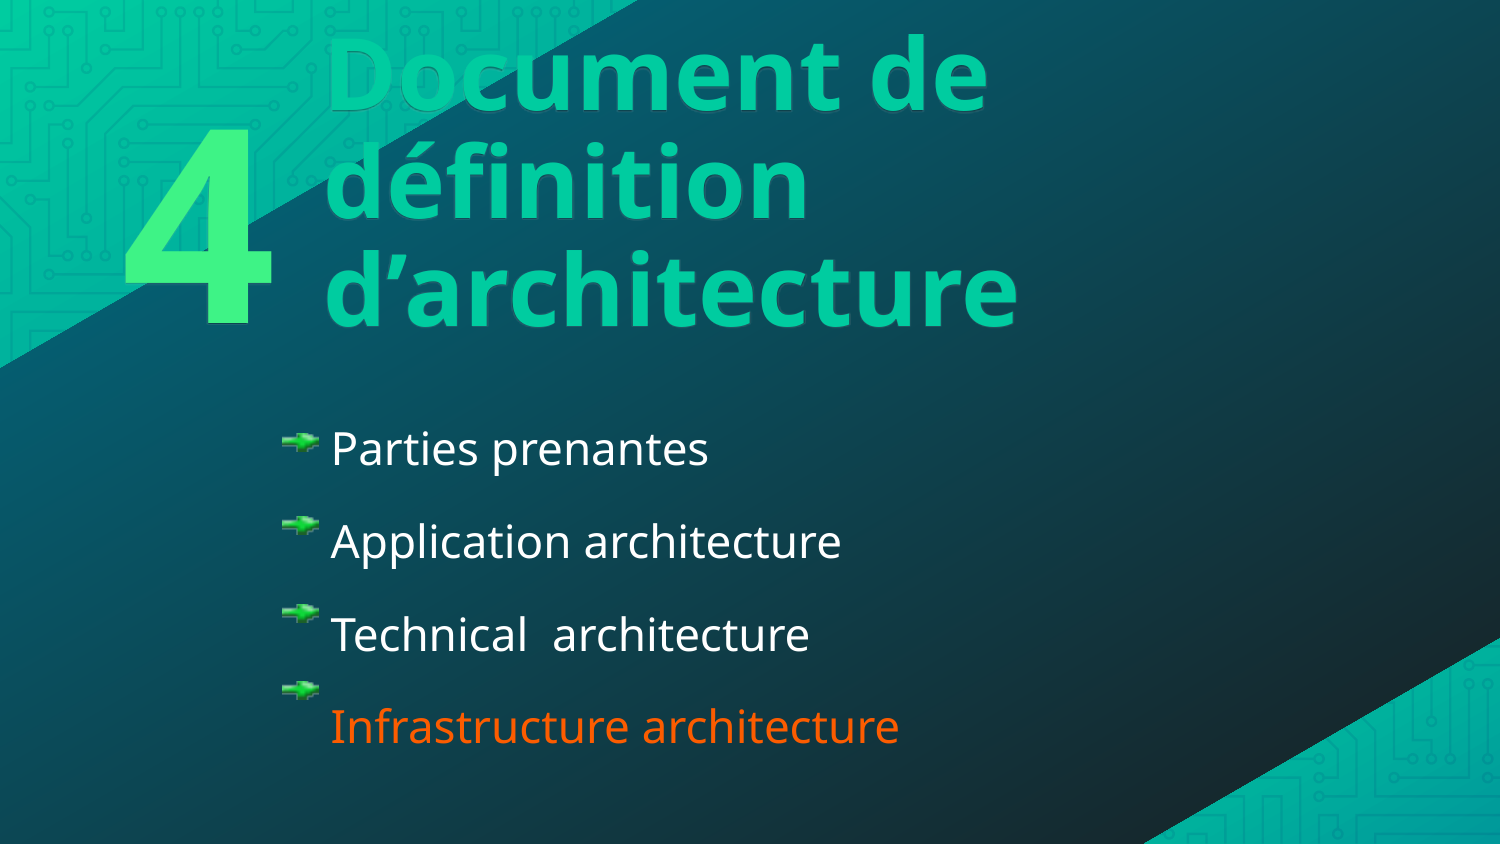

4
# Document de définition d’architecture
Parties prenantes
Application architecture
Technical architecture
Infrastructure architecture